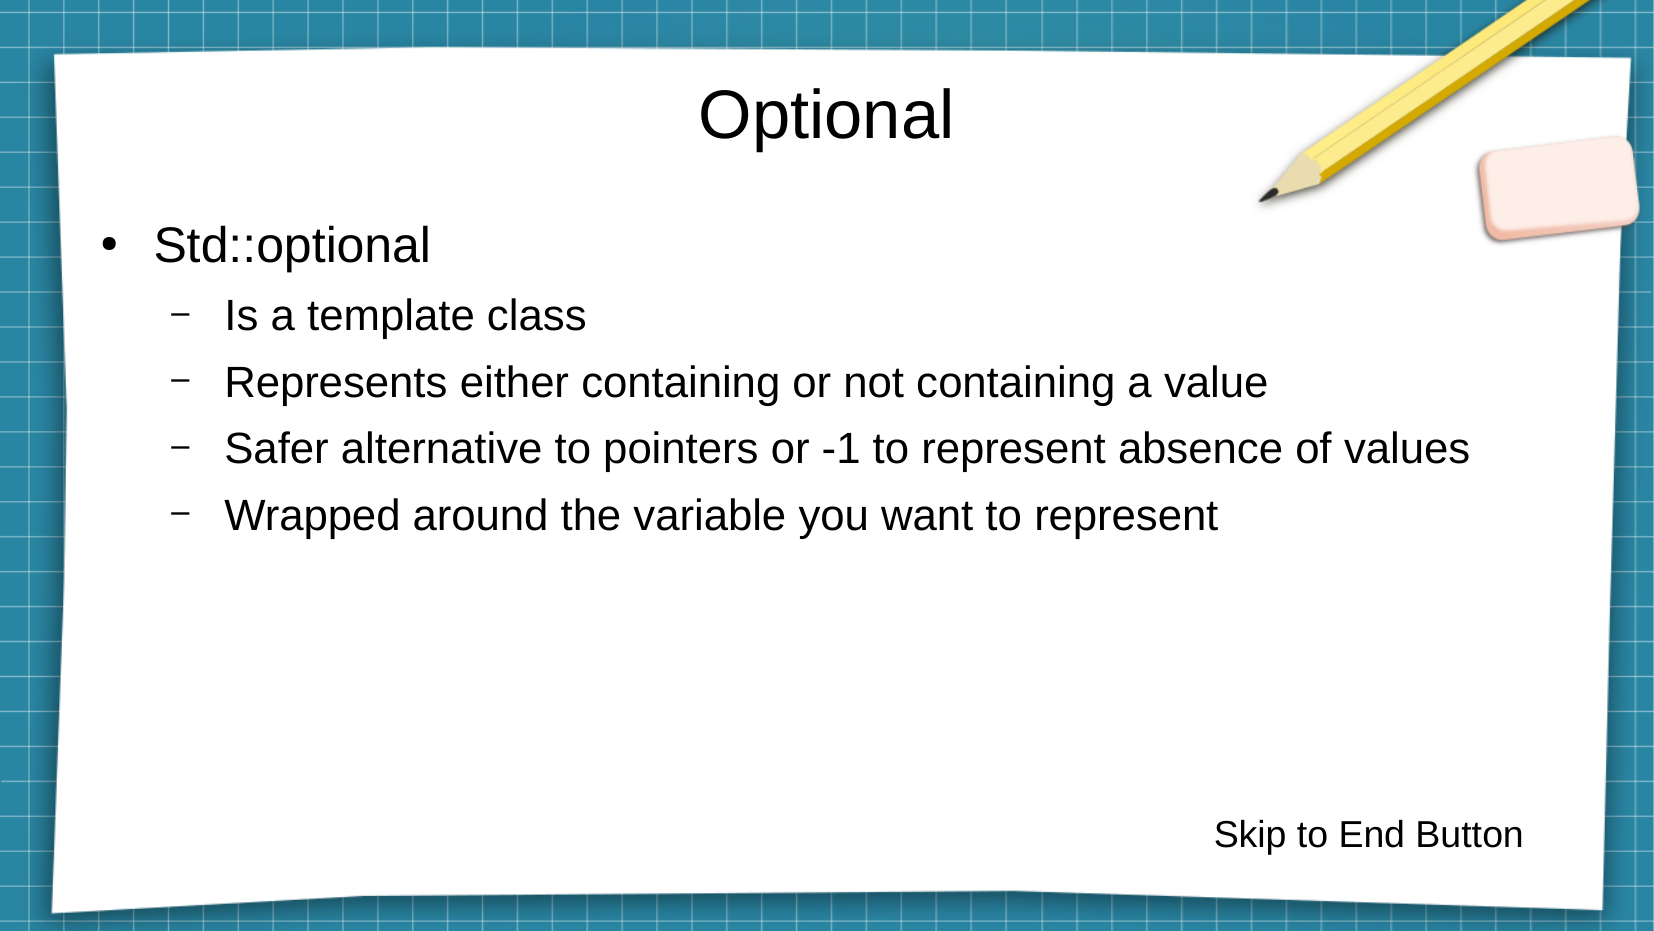

# Optional
Std::optional
Is a template class
Represents either containing or not containing a value
Safer alternative to pointers or -1 to represent absence of values
Wrapped around the variable you want to represent
Skip to End Button